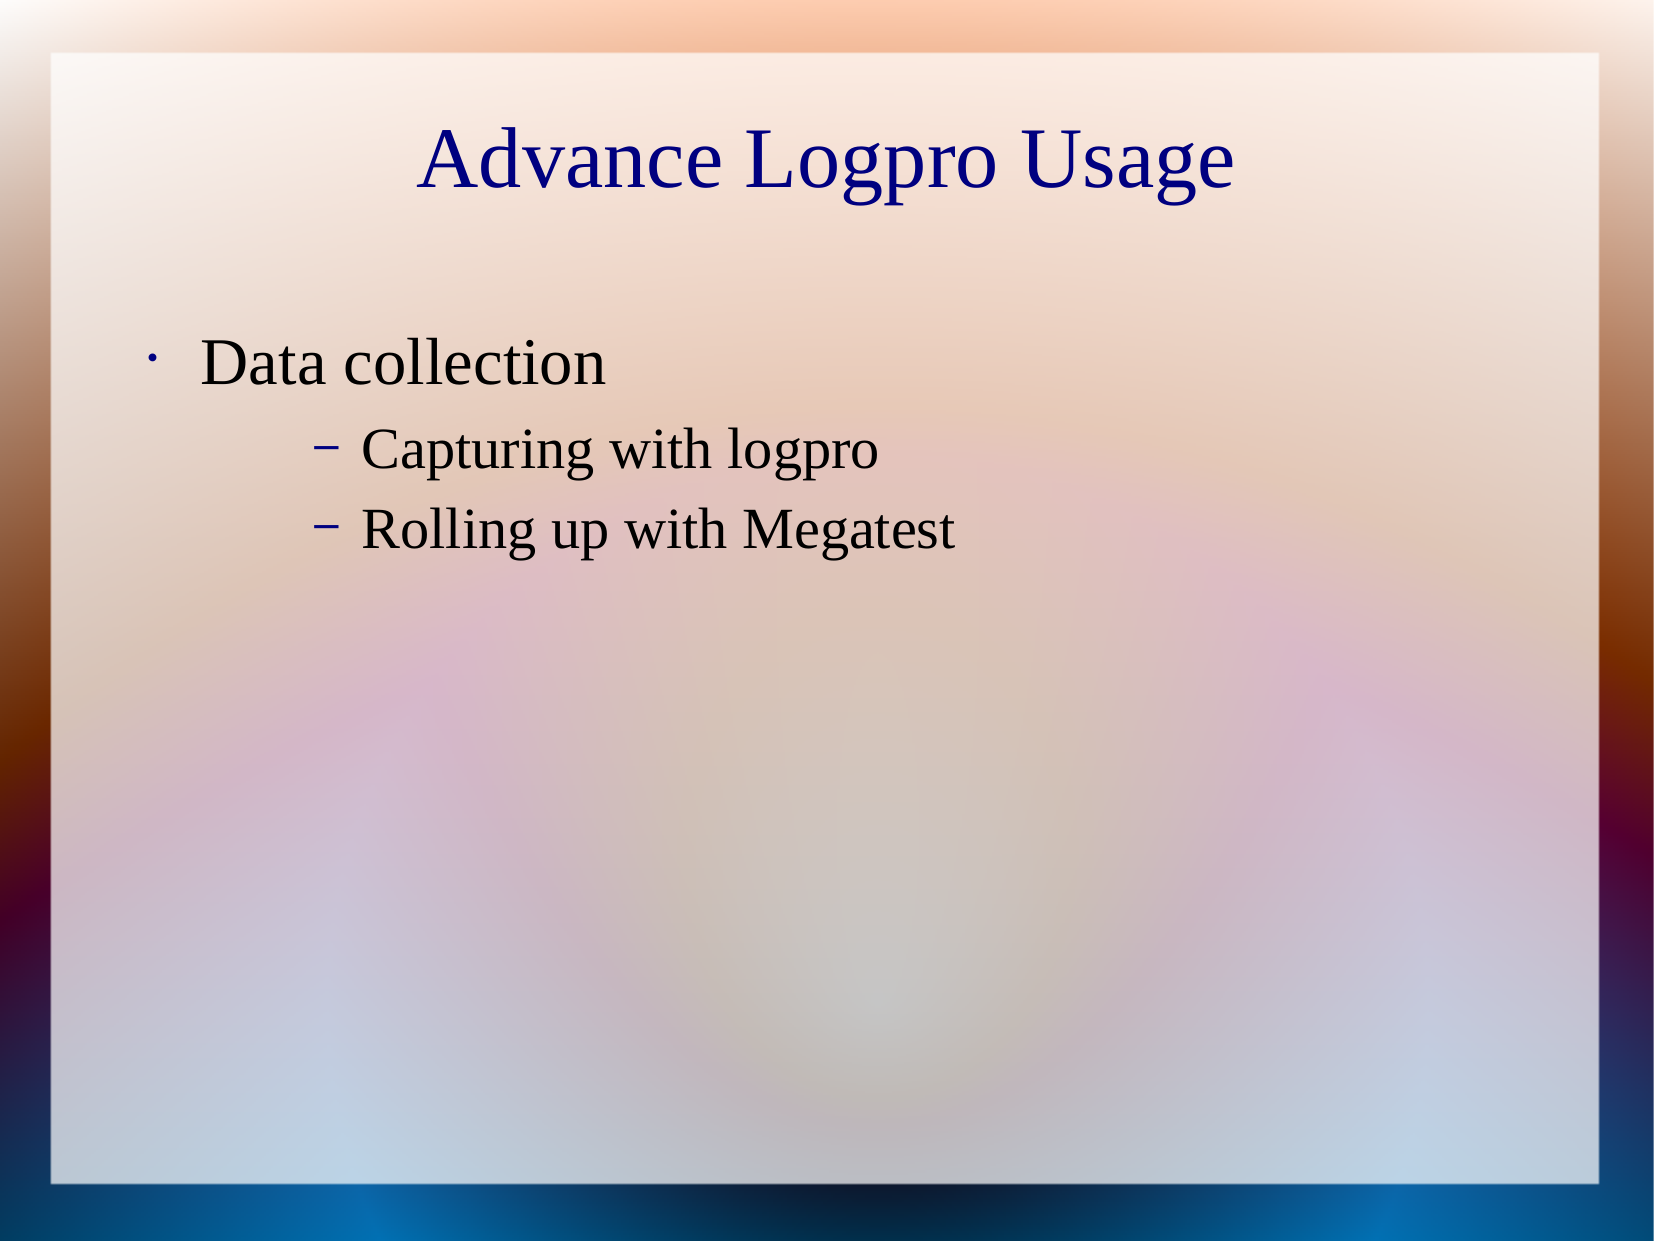

# Advance Logpro Usage
Data collection
Capturing with logpro
Rolling up with Megatest